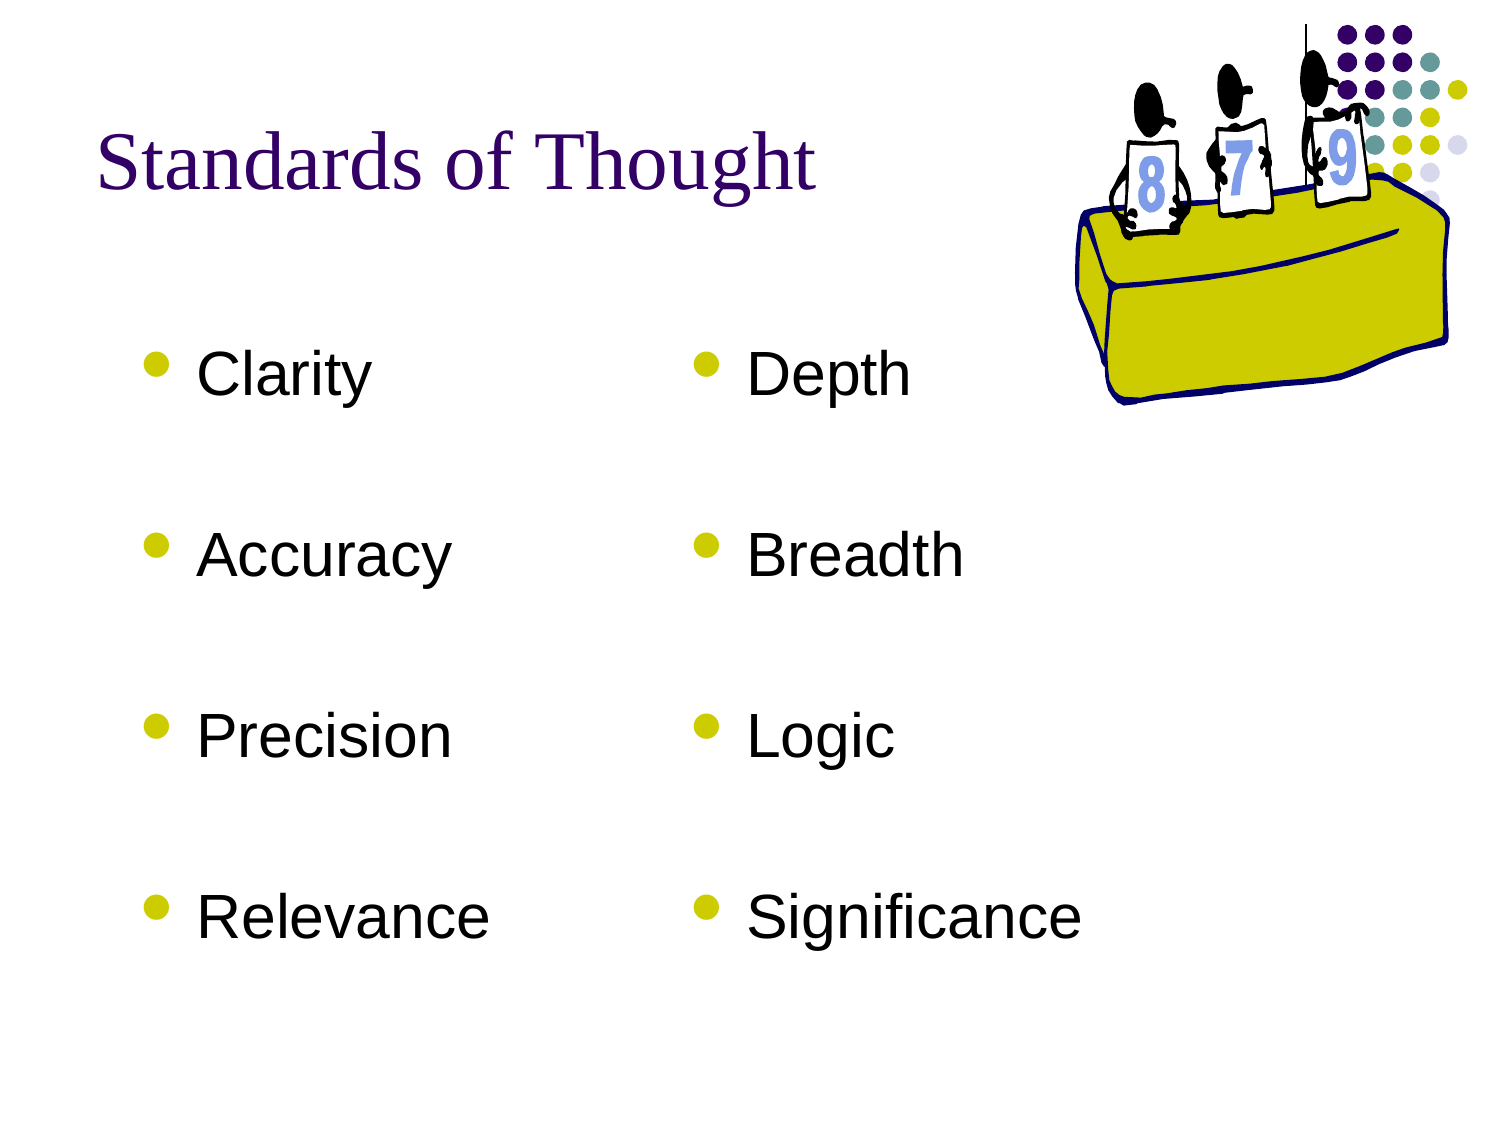

Standards of Thought
Clarity
Accuracy
Precision
Relevance
Depth
Breadth
Logic
Significance